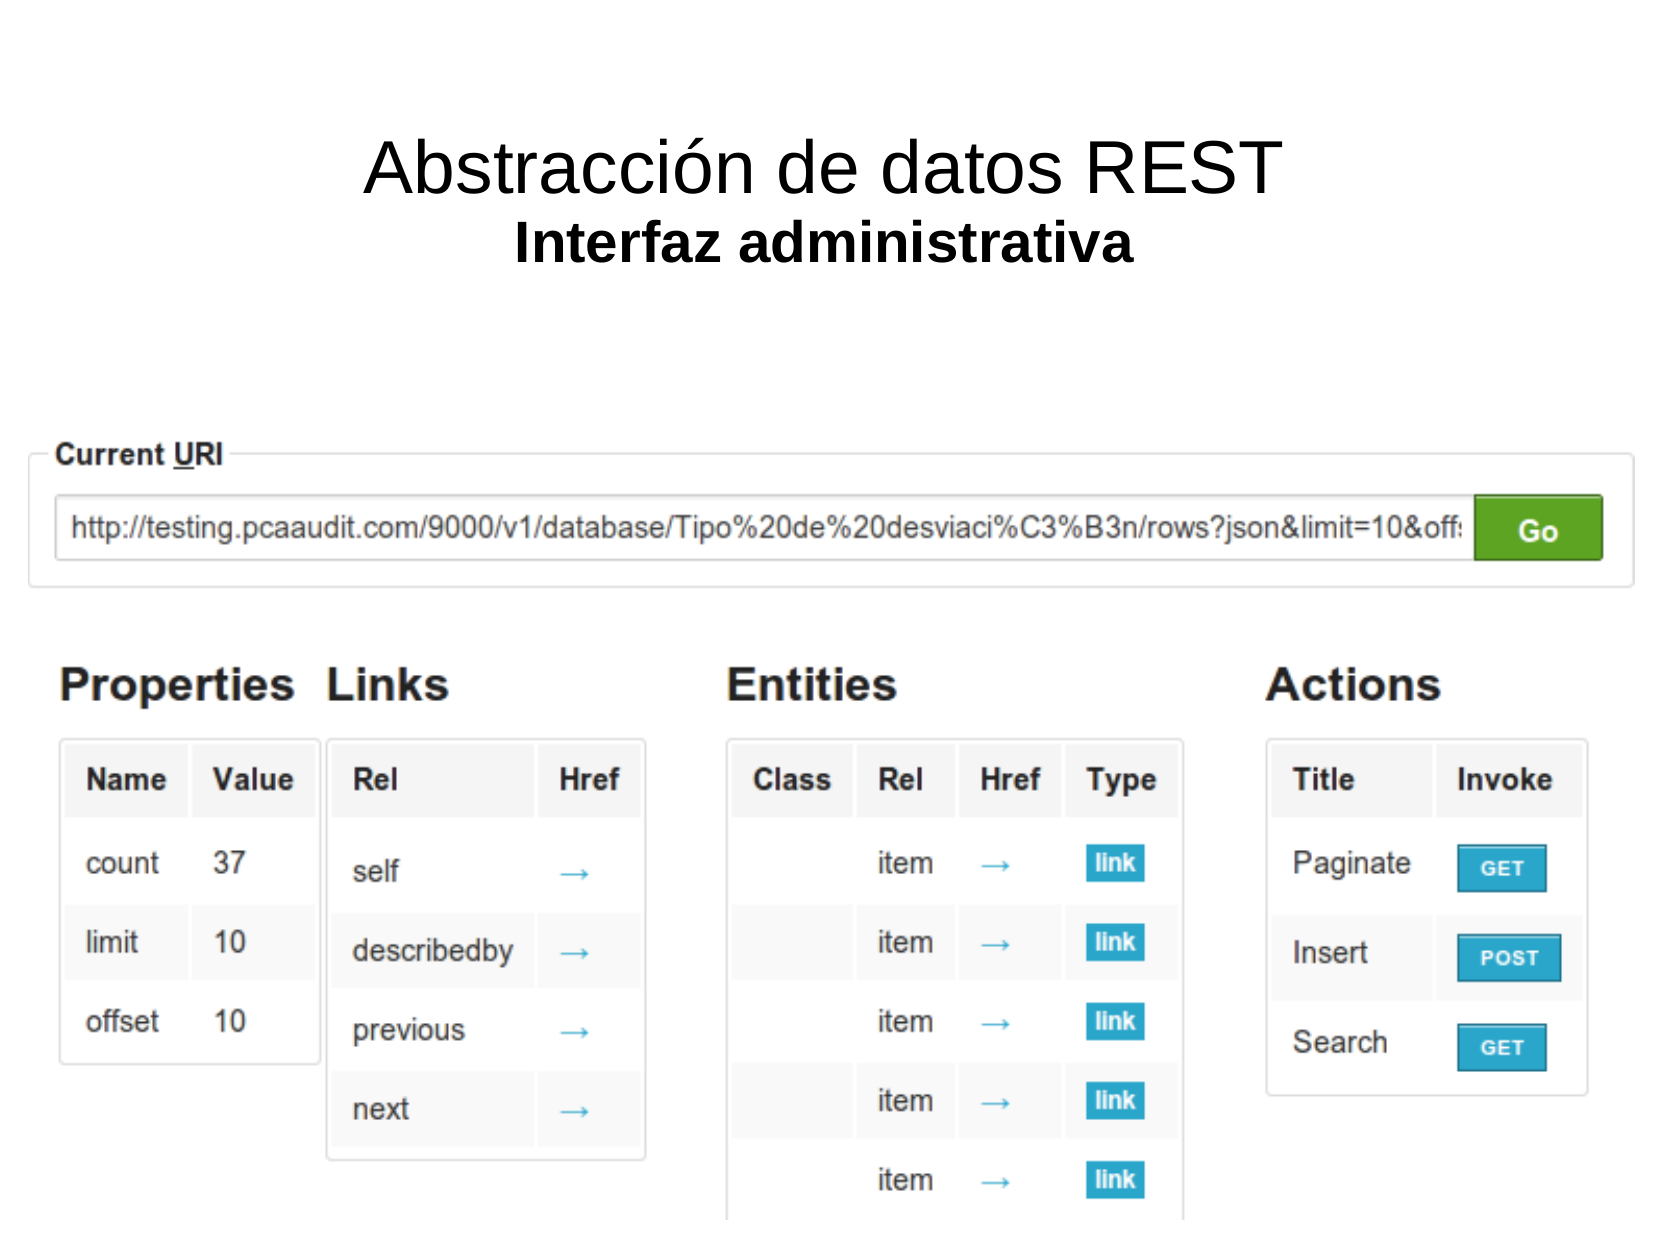

# Abstracción de datos REST Interfaz administrativa